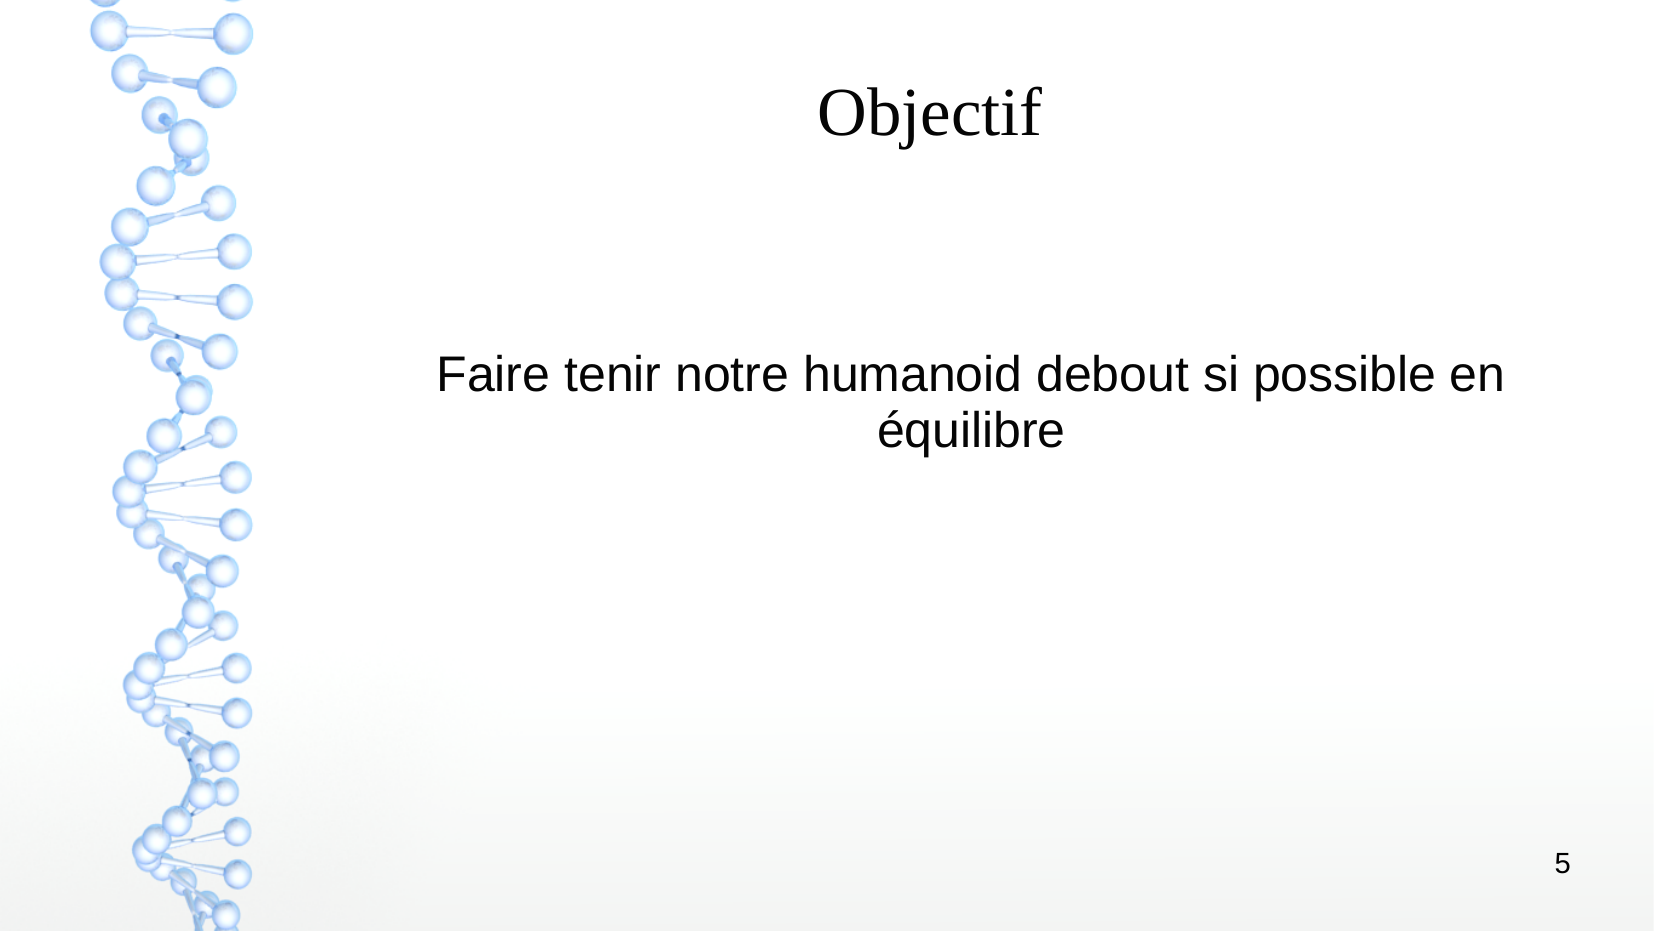

# Objectif
Faire tenir notre humanoid debout si possible en équilibre
5